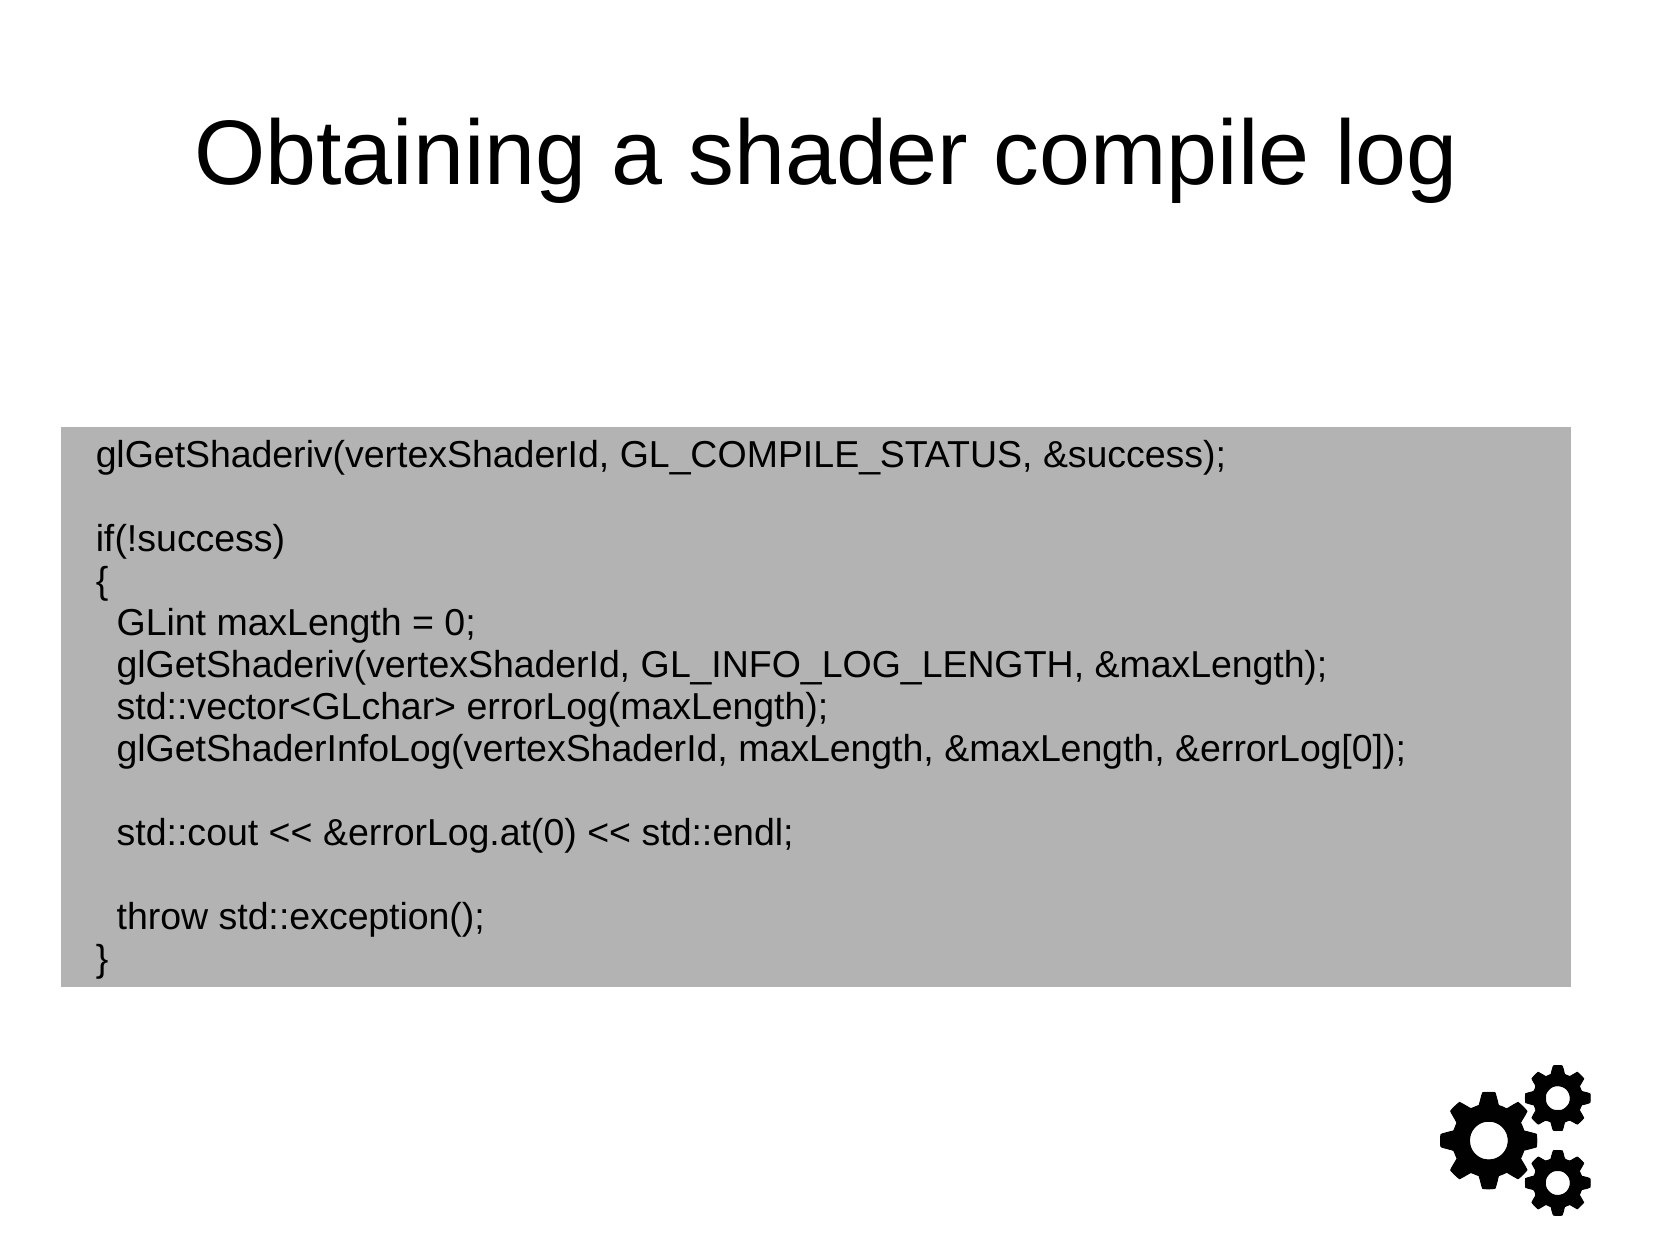

# Obtaining a shader compile log
| glGetShaderiv(vertexShaderId, GL\_COMPILE\_STATUS, &success); if(!success) { GLint maxLength = 0; glGetShaderiv(vertexShaderId, GL\_INFO\_LOG\_LENGTH, &maxLength); std::vector<GLchar> errorLog(maxLength); glGetShaderInfoLog(vertexShaderId, maxLength, &maxLength, &errorLog[0]); std::cout << &errorLog.at(0) << std::endl; throw std::exception(); } |
| --- |